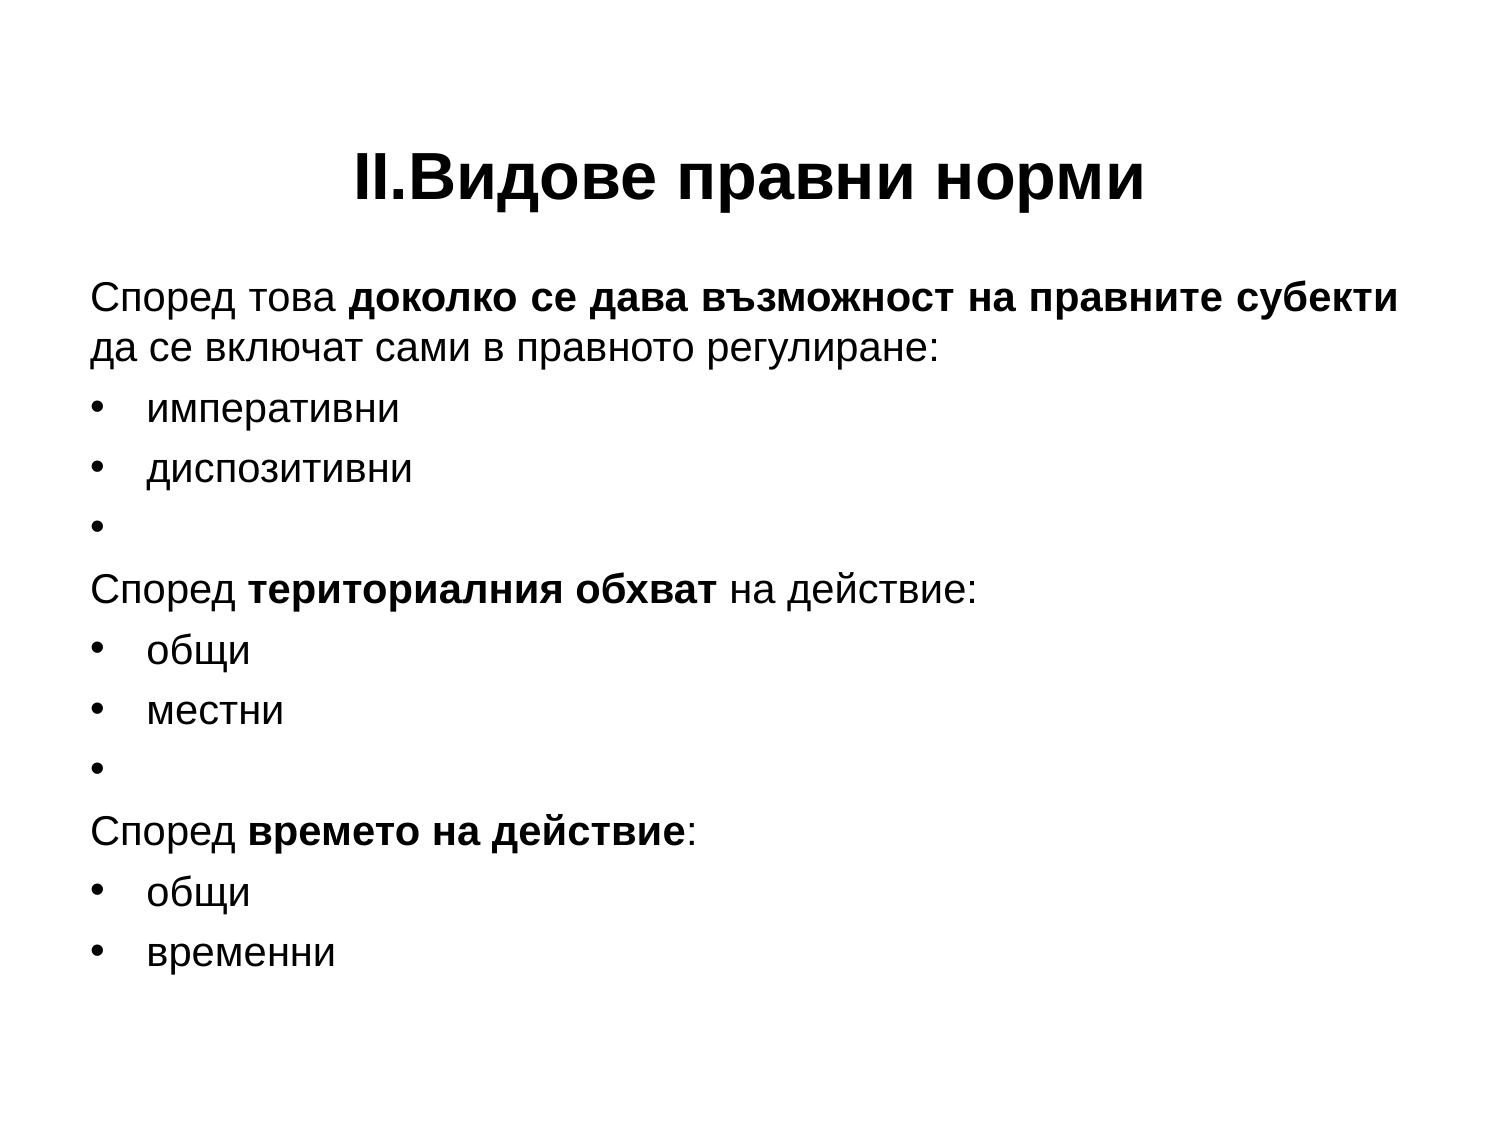

# ІІ.Видове правни норми
Според това доколко се дава възможност на правните субекти да се включат сами в правното регулиране:
императивни
диспозитивни
Според териториалния обхват на действие:
общи
местни
Според времето на действие:
общи
временни